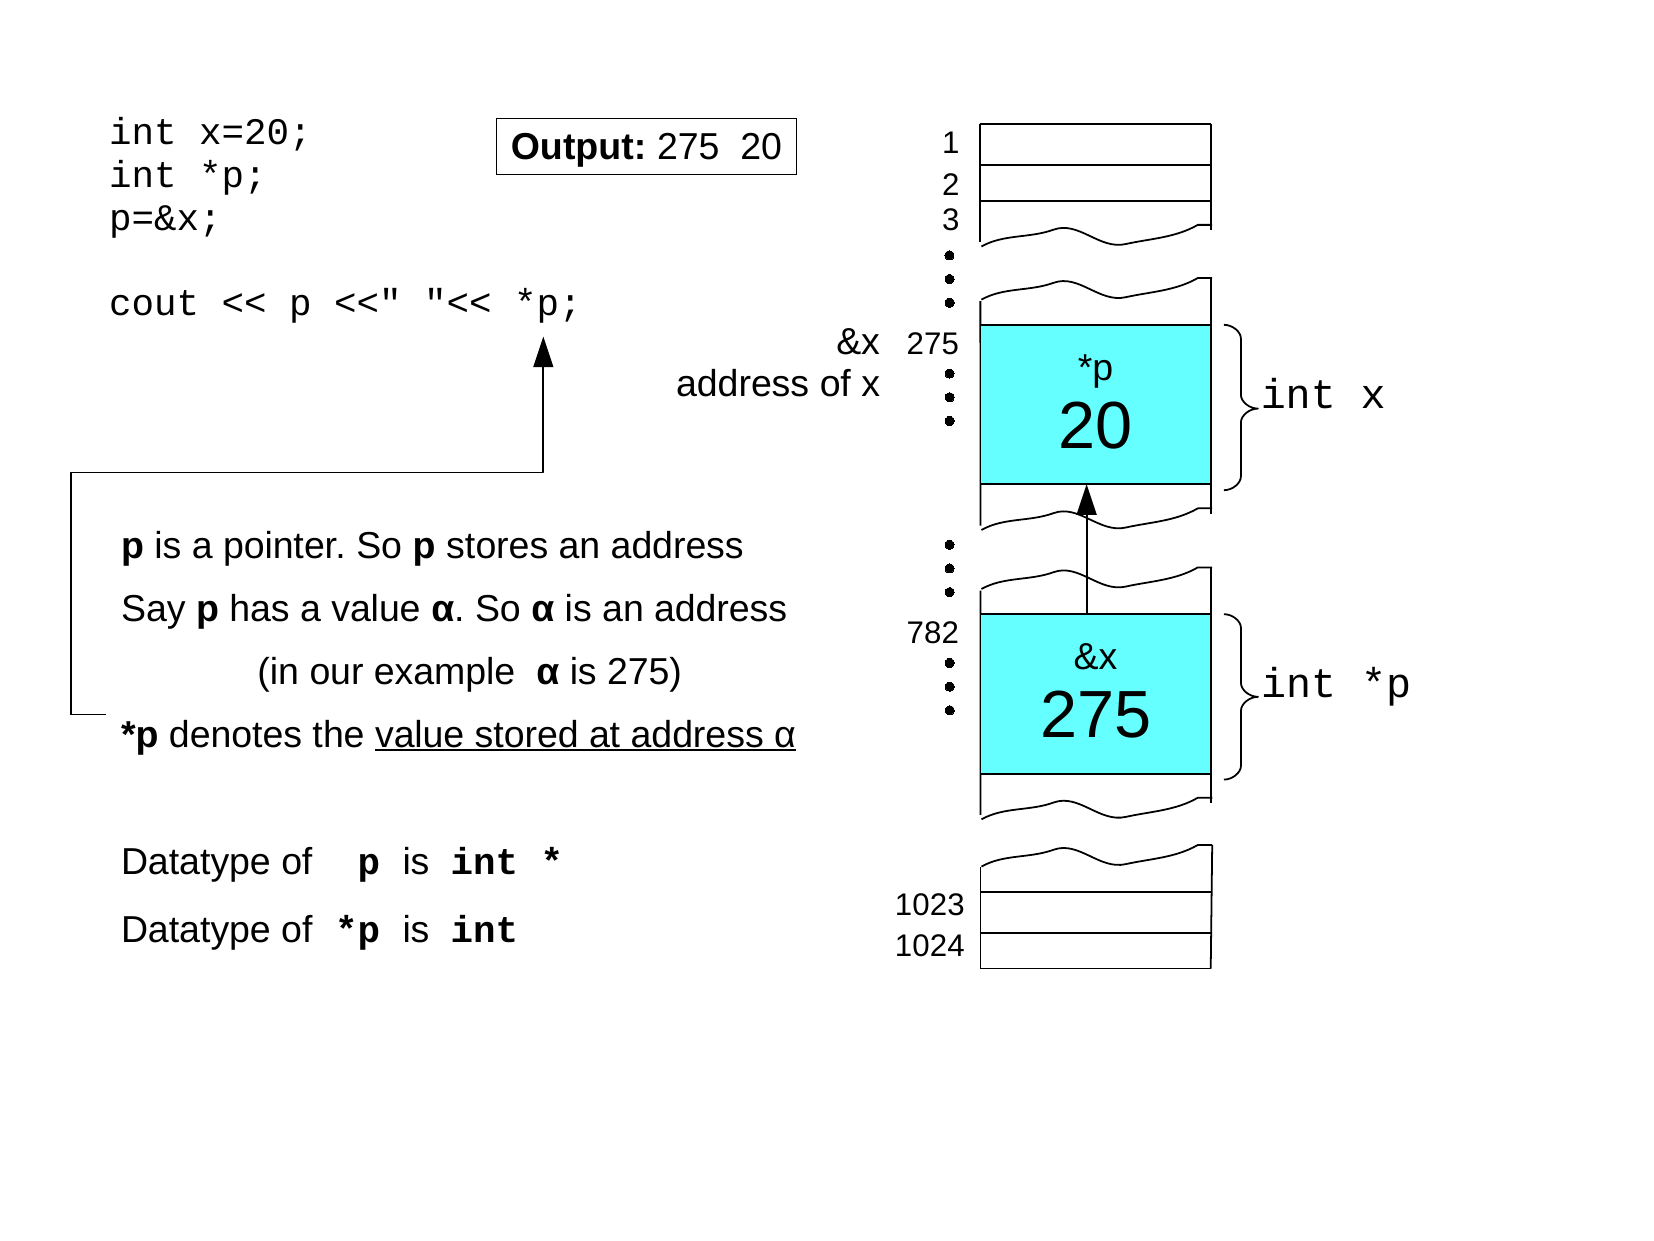

int x=20;
int *p;
p=&x;
cout << p <<" "<< *p;
Output: 275 20
1
2
3
&x
address of x
275
*p
20
int x
p is a pointer. So p stores an address
Say p has a value α. So α is an address
 (in our example α is 275)
*p denotes the value stored at address α
Datatype of p is int *
Datatype of *p is int
782
&x
275
int *p
1023
1024